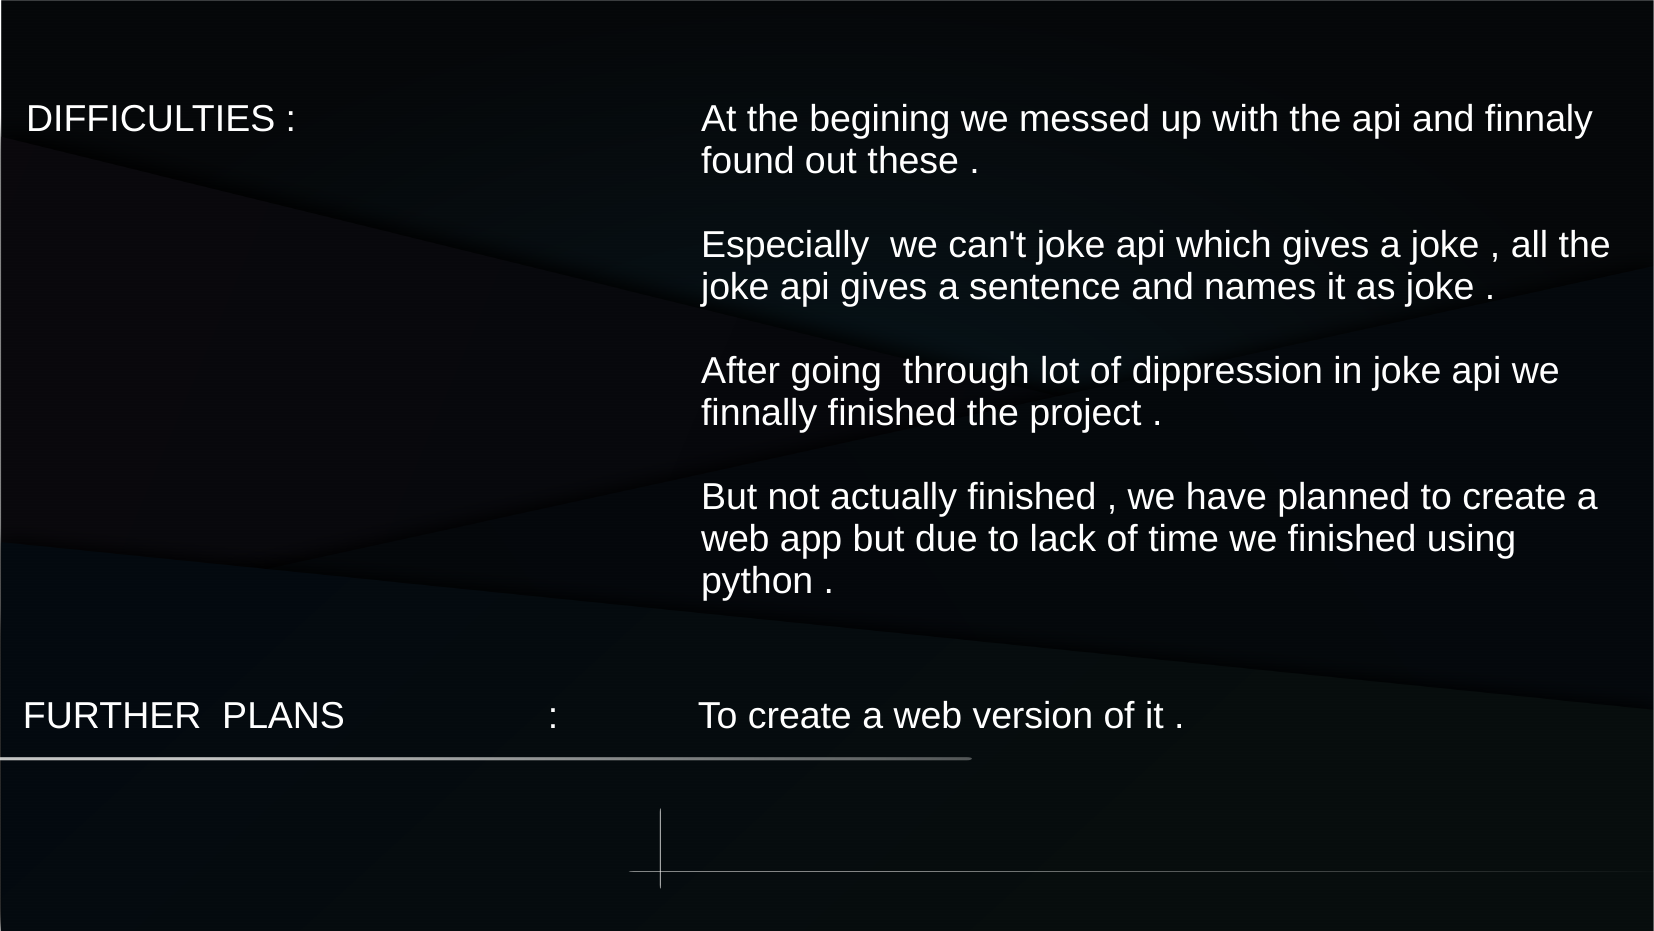

DIFFICULTIES :						At the begining we messed up with the api and finnaly 									found out these .
									Especially we can't joke api which gives a joke , all the 									joke api gives a sentence and names it as joke .
									After going through lot of dippression in joke api we 										finnally finished the project .
									But not actually finished , we have planned to create a 									web app but due to lack of time we finished using 										python .
FURTHER PLANS			:		To create a web version of it .